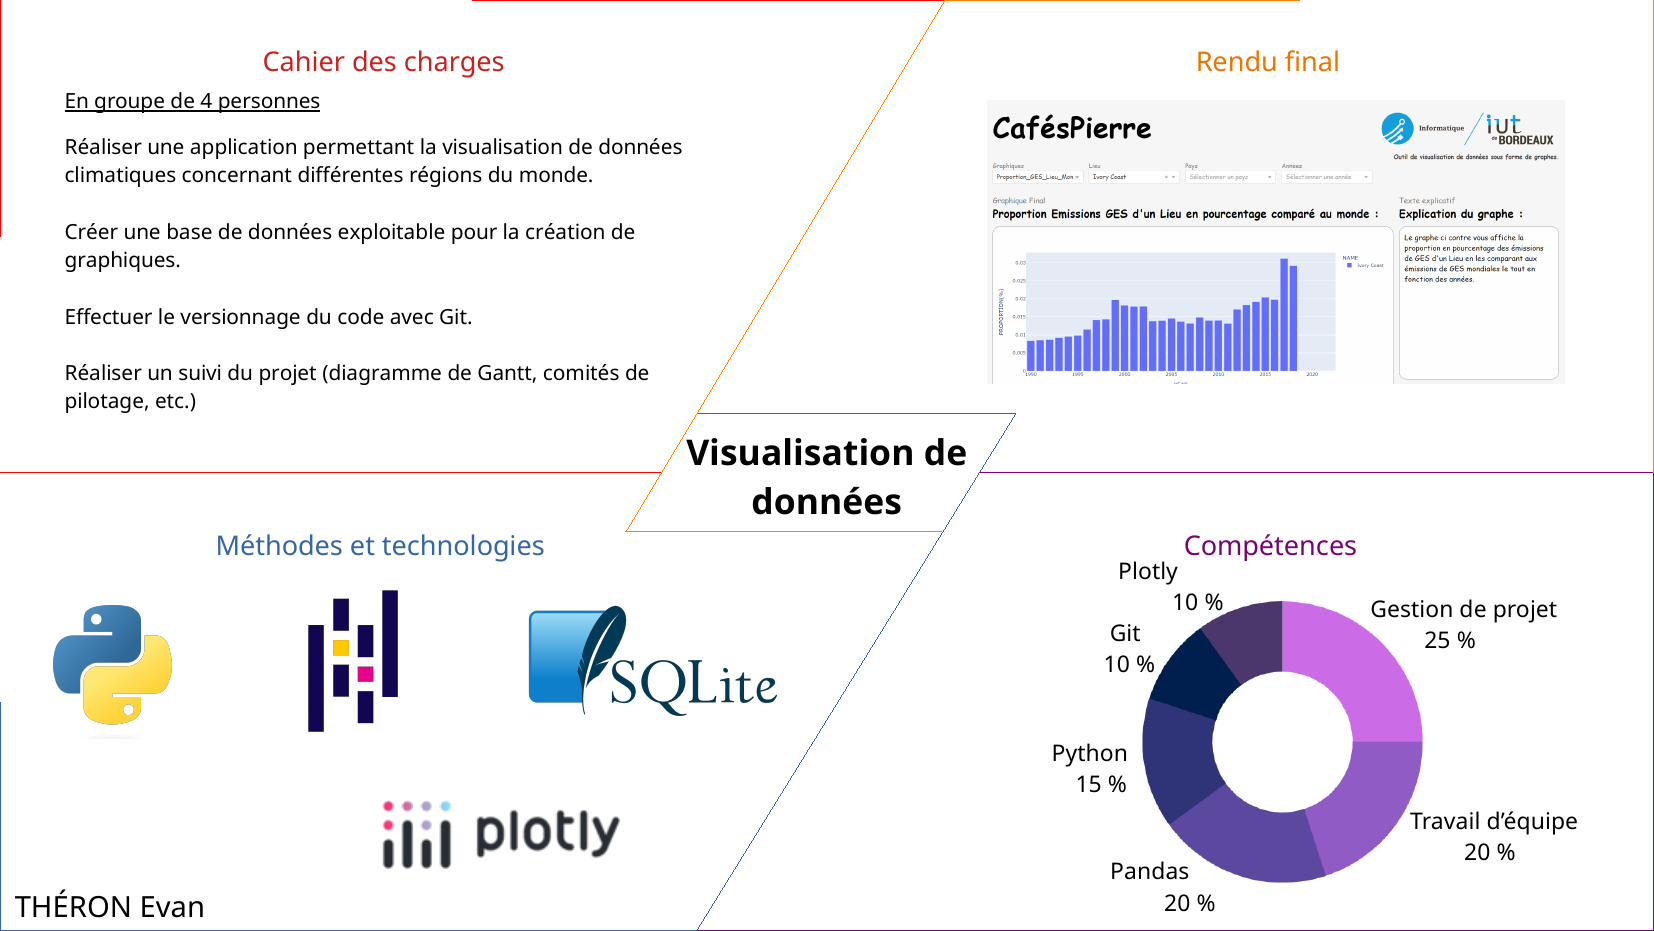

Cahier des charges
Rendu final
En groupe de 4 personnes
Réaliser une application permettant la visualisation de données climatiques concernant différentes régions du monde.
Créer une base de données exploitable pour la création de graphiques.
Effectuer le versionnage du code avec Git.
Réaliser un suivi du projet (diagramme de Gantt, comités de pilotage, etc.)
Visualisation de données
Méthodes et technologies
Compétences
Plotly
 10 %
Gestion de projet
 25 %
 Git
 10 %
 Python
 15 %
Travail d’équipe
 20 %
Pandas
 20 %
THÉRON Evan